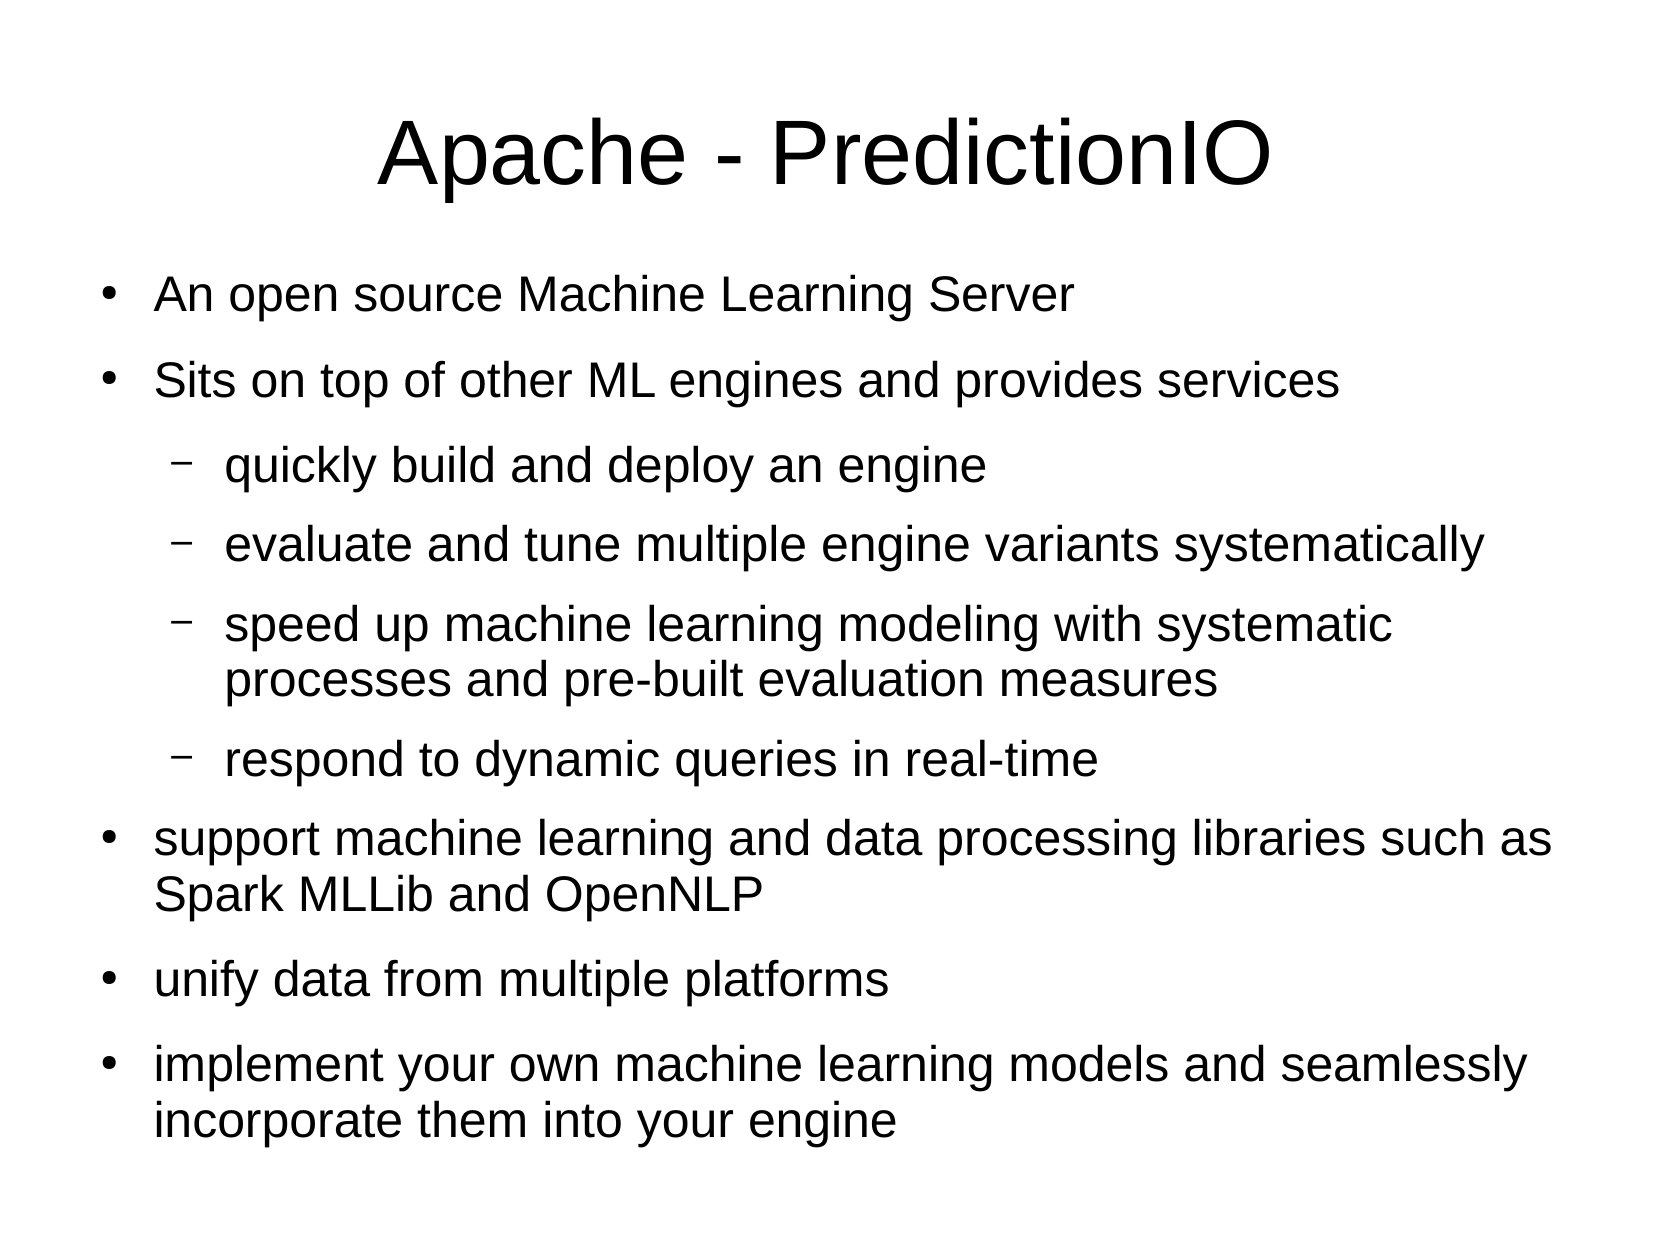

# Apache - PredictionIO
An open source Machine Learning Server
Sits on top of other ML engines and provides services
quickly build and deploy an engine
evaluate and tune multiple engine variants systematically
speed up machine learning modeling with systematic processes and pre-built evaluation measures
respond to dynamic queries in real-time
support machine learning and data processing libraries such as Spark MLLib and OpenNLP
unify data from multiple platforms
implement your own machine learning models and seamlessly incorporate them into your engine